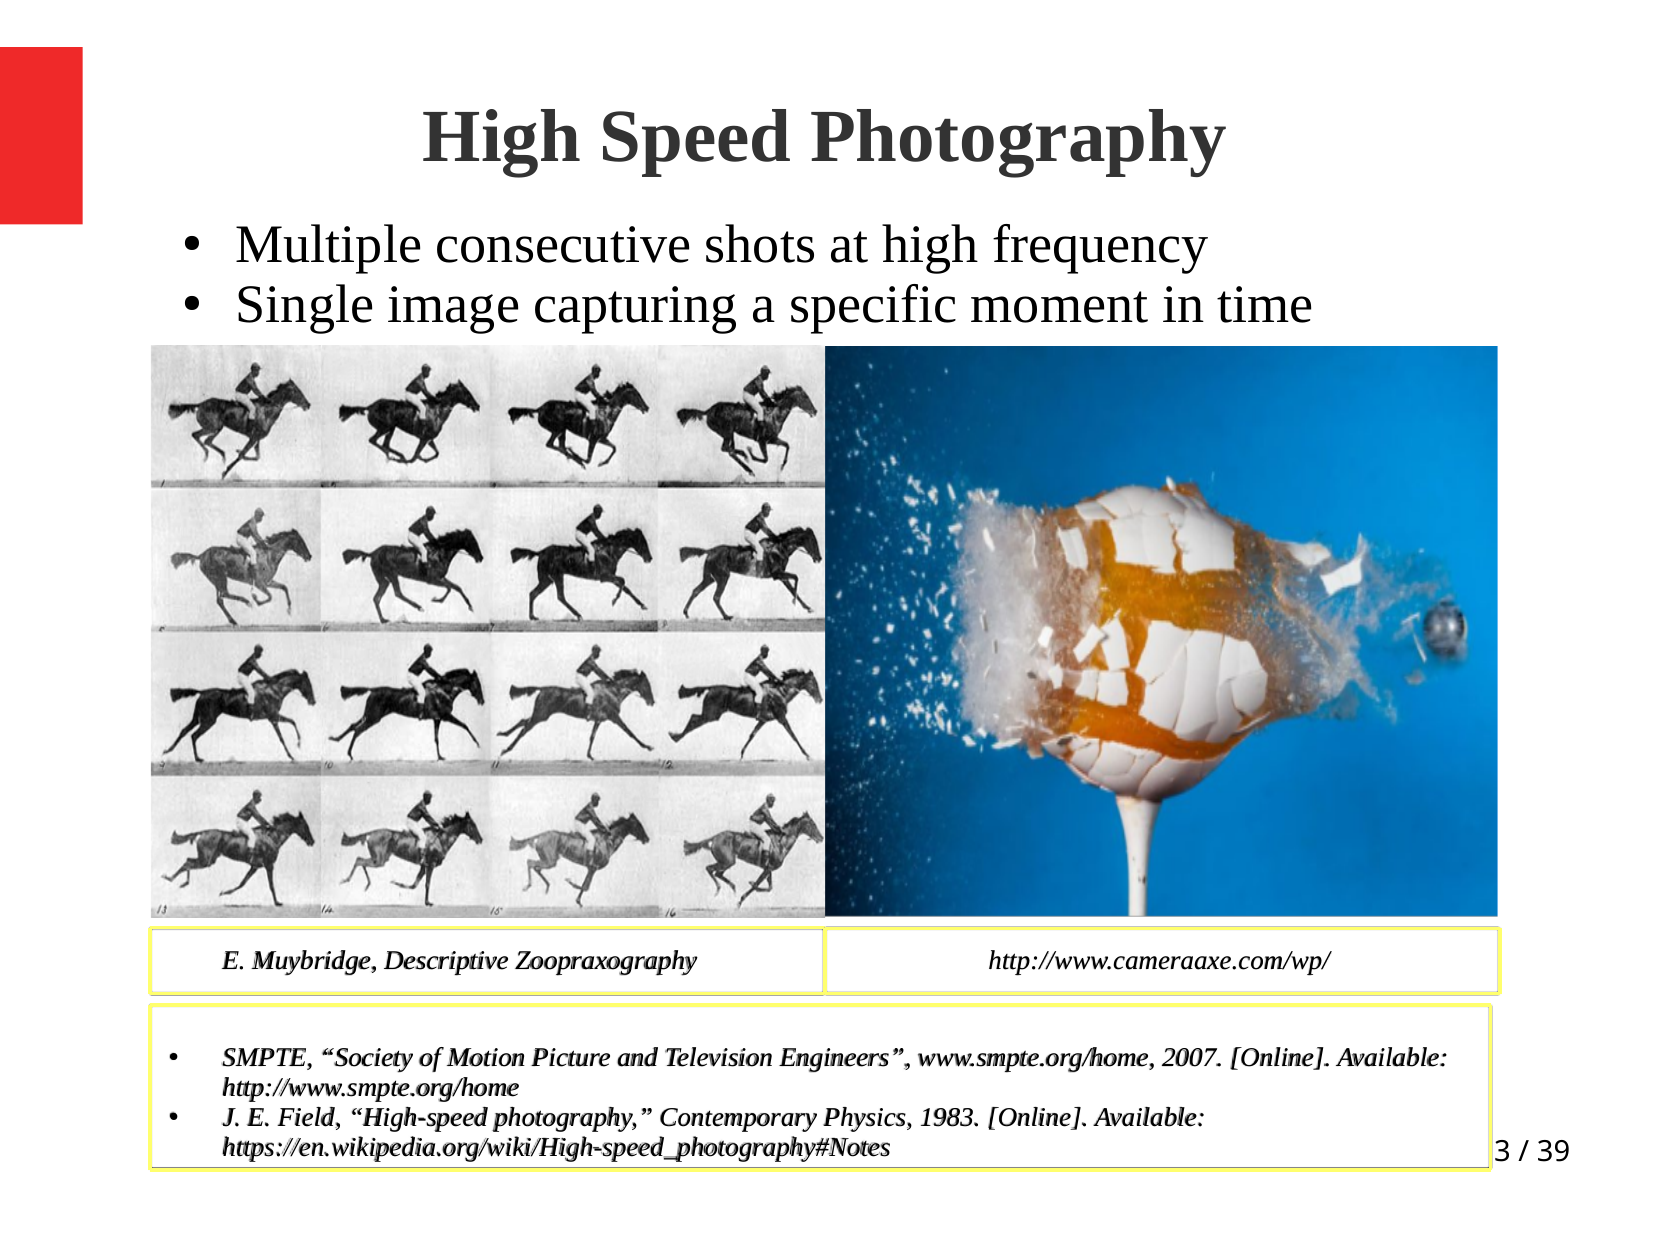

# High Speed Photography
Multiple consecutive shots at high frequency
Single image capturing a specific moment in time
E. Muybridge, Descriptive Zoopraxography
http://www.cameraaxe.com/wp/
SMPTE, “Society of Motion Picture and Television Engineers”, www.smpte.org/home, 2007. [Online]. Available: http://www.smpte.org/home
J. E. Field, “High-speed photography,” Contemporary Physics, 1983. [Online]. Available: https://en.wikipedia.org/wiki/High-speed_photography#Notes
3